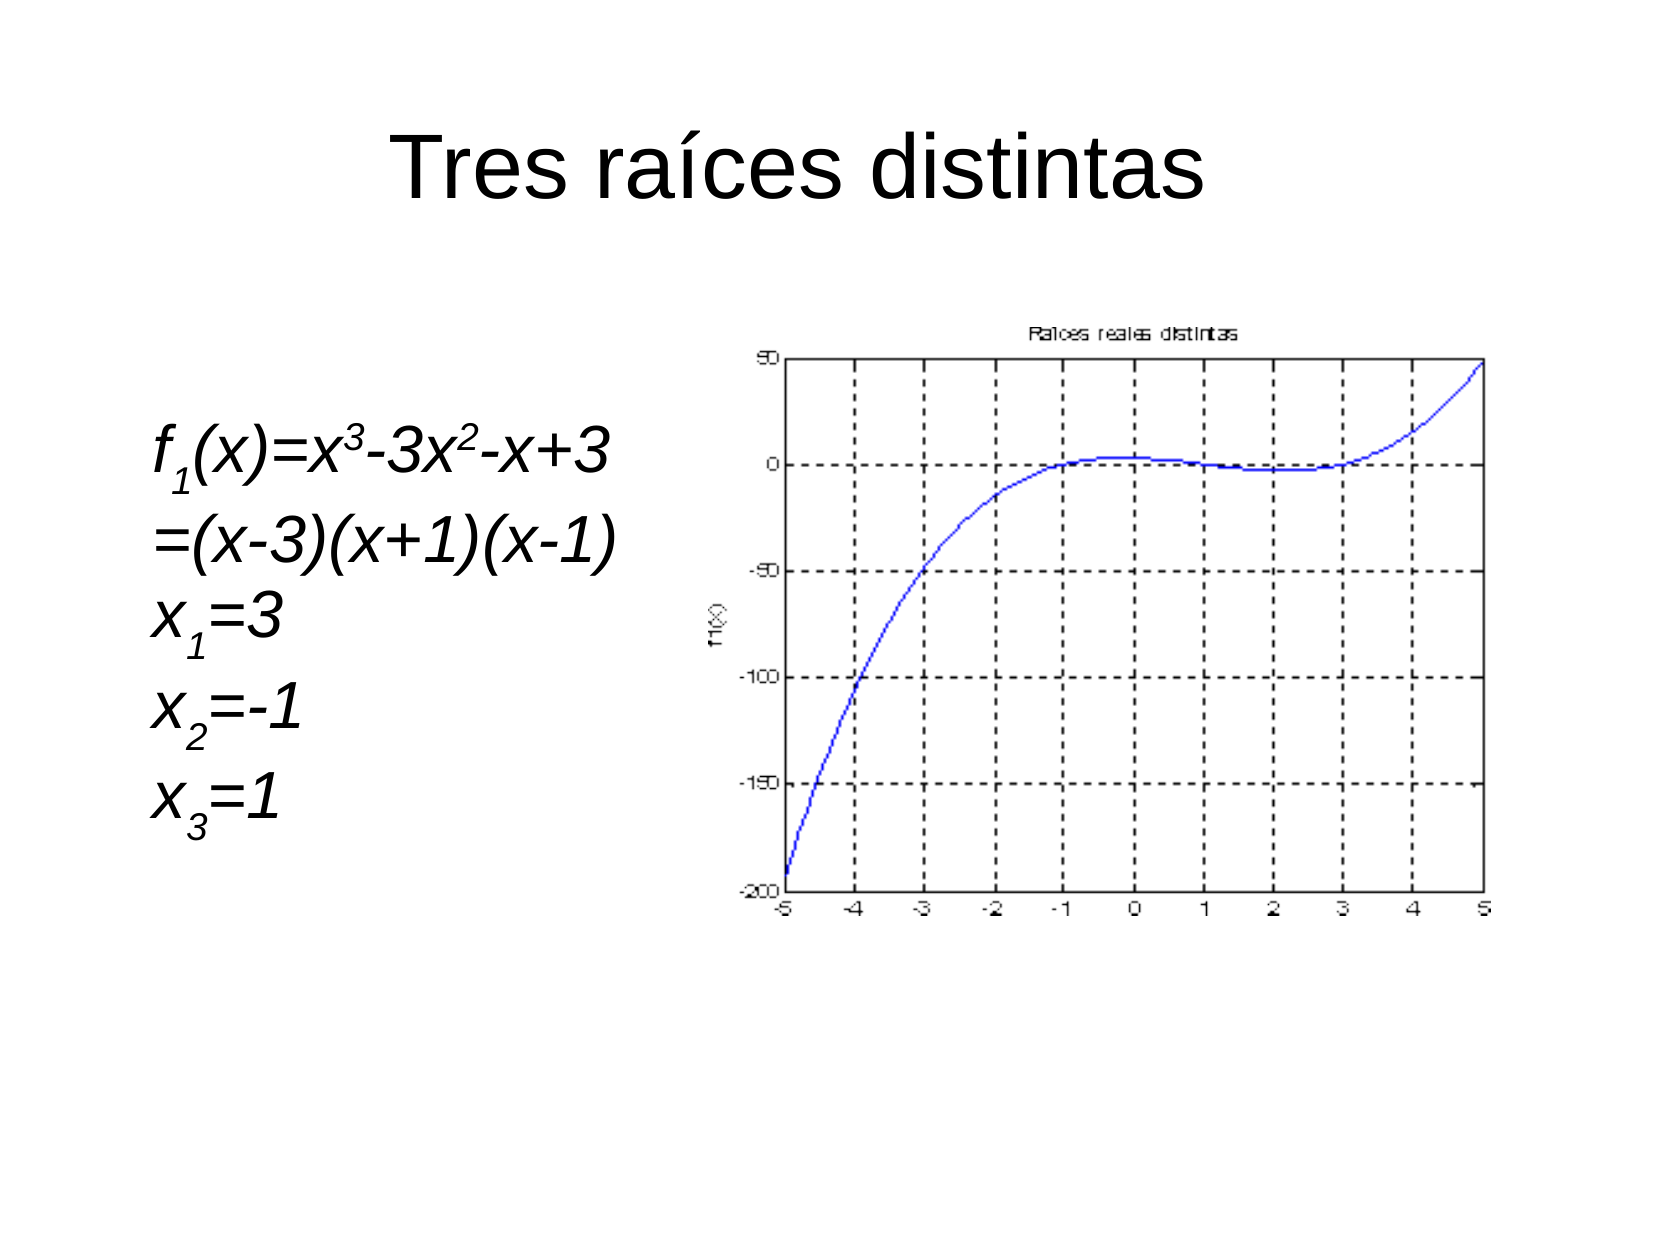

# Tres raíces distintas
f1(x)=x3-3x2-x+3
=(x-3)(x+1)(x-1)
x1=3
x2=-1
x3=1